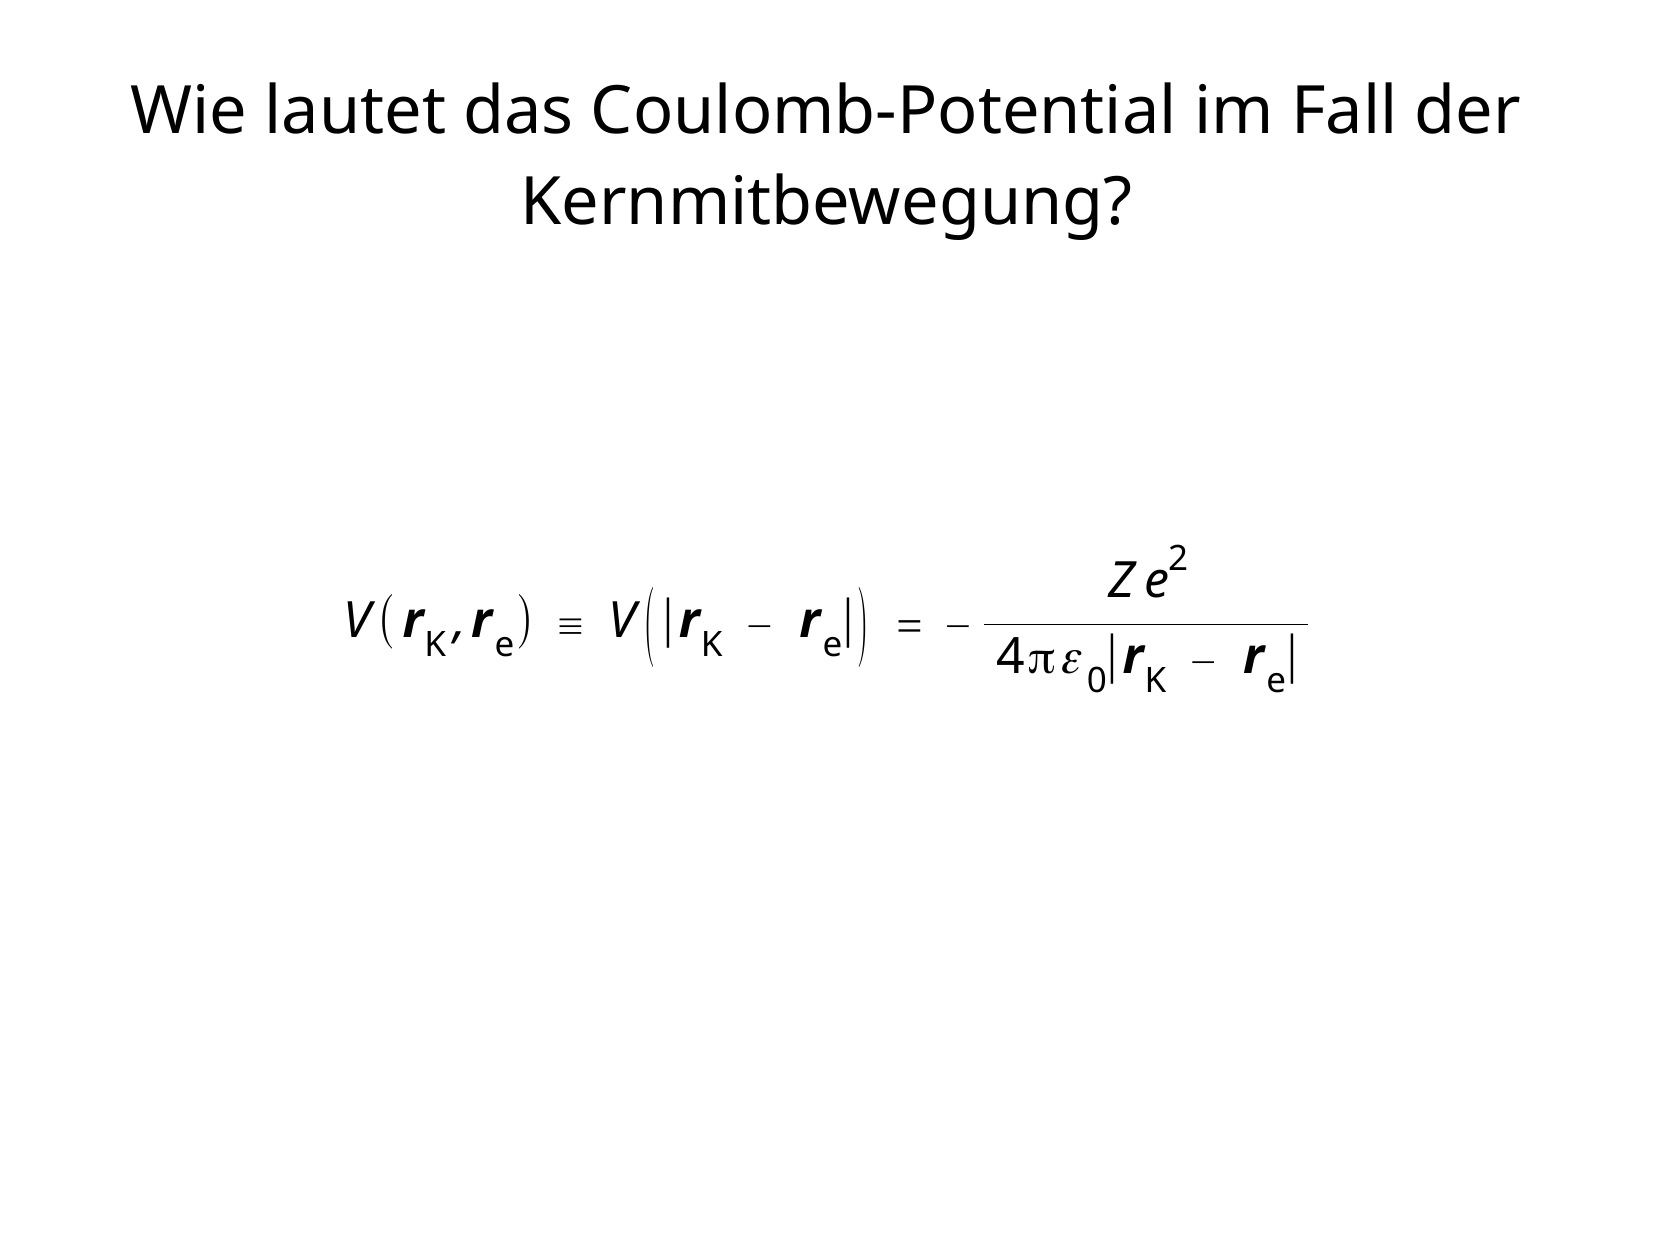

# Wie lautet das Coulomb-Potential im Fall der Kernmitbewegung?